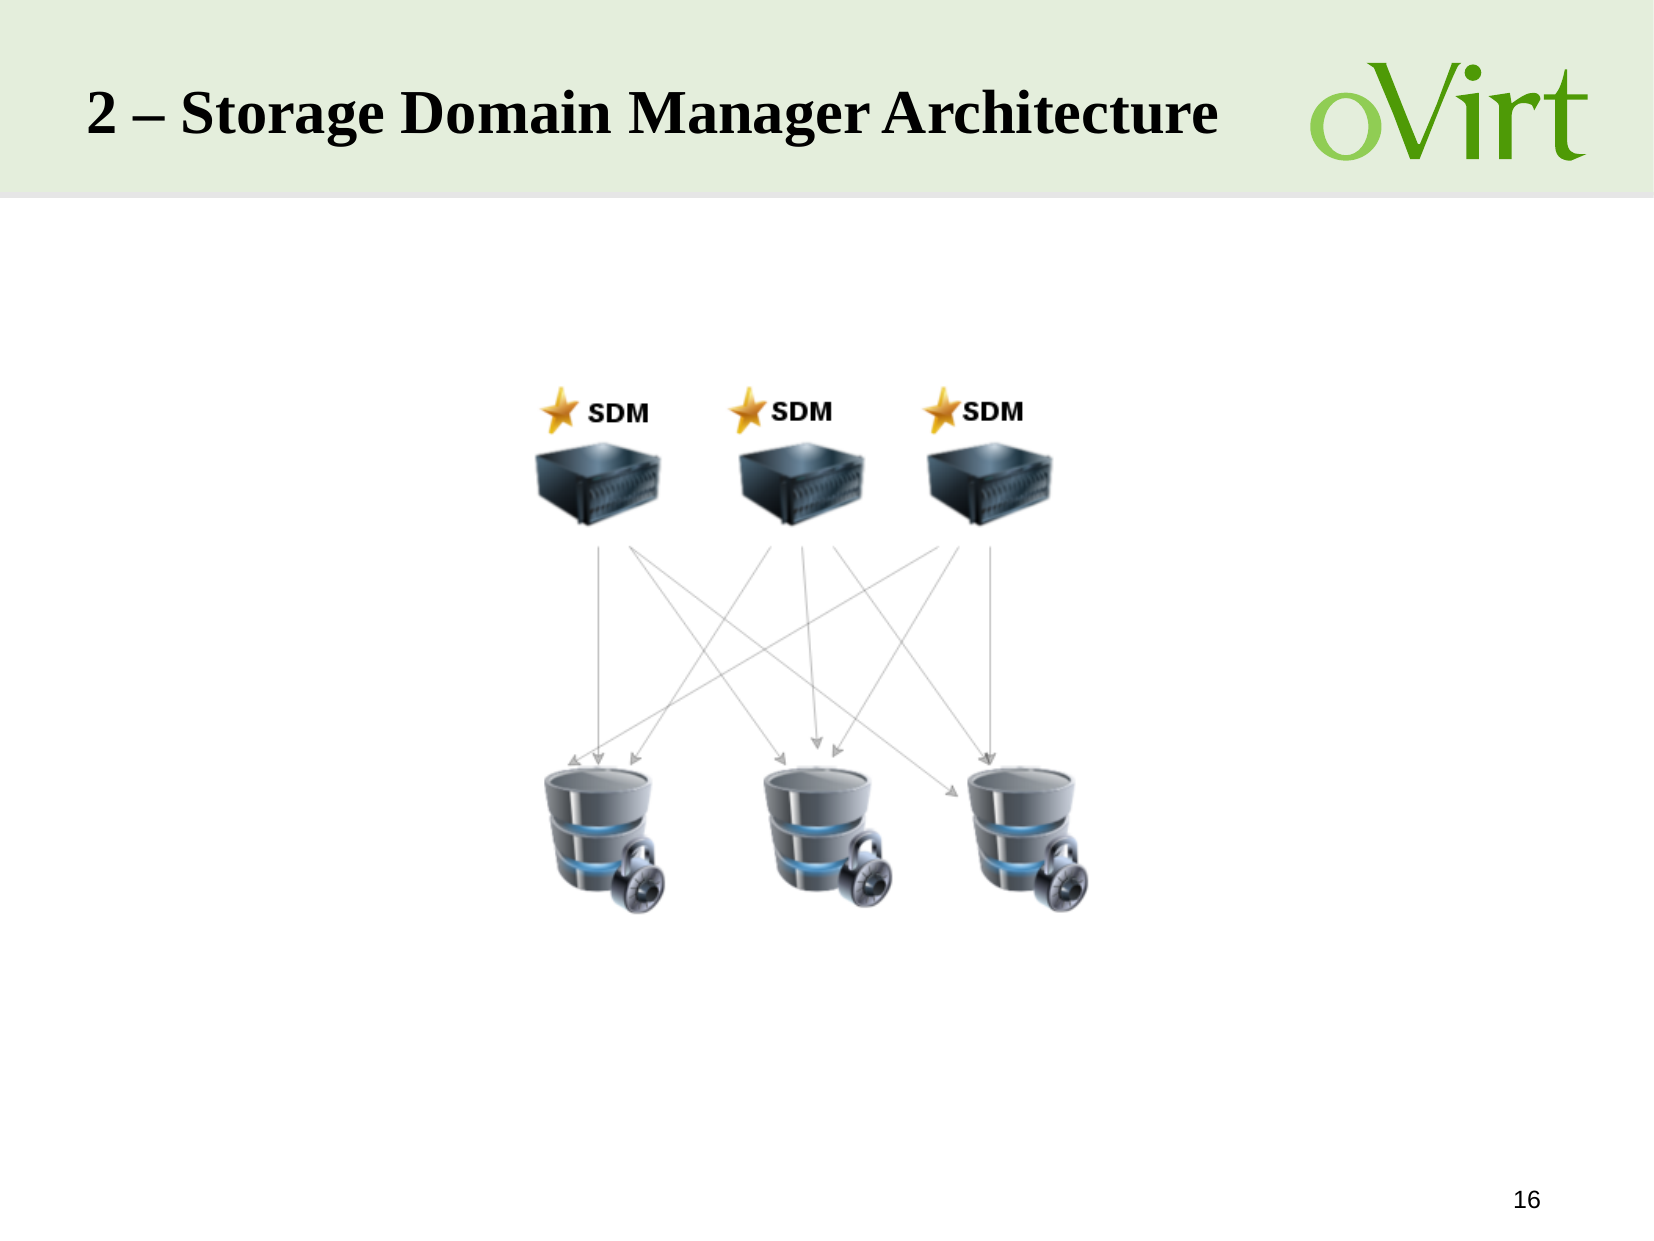

# 2 – Storage Domain Manager Architecture